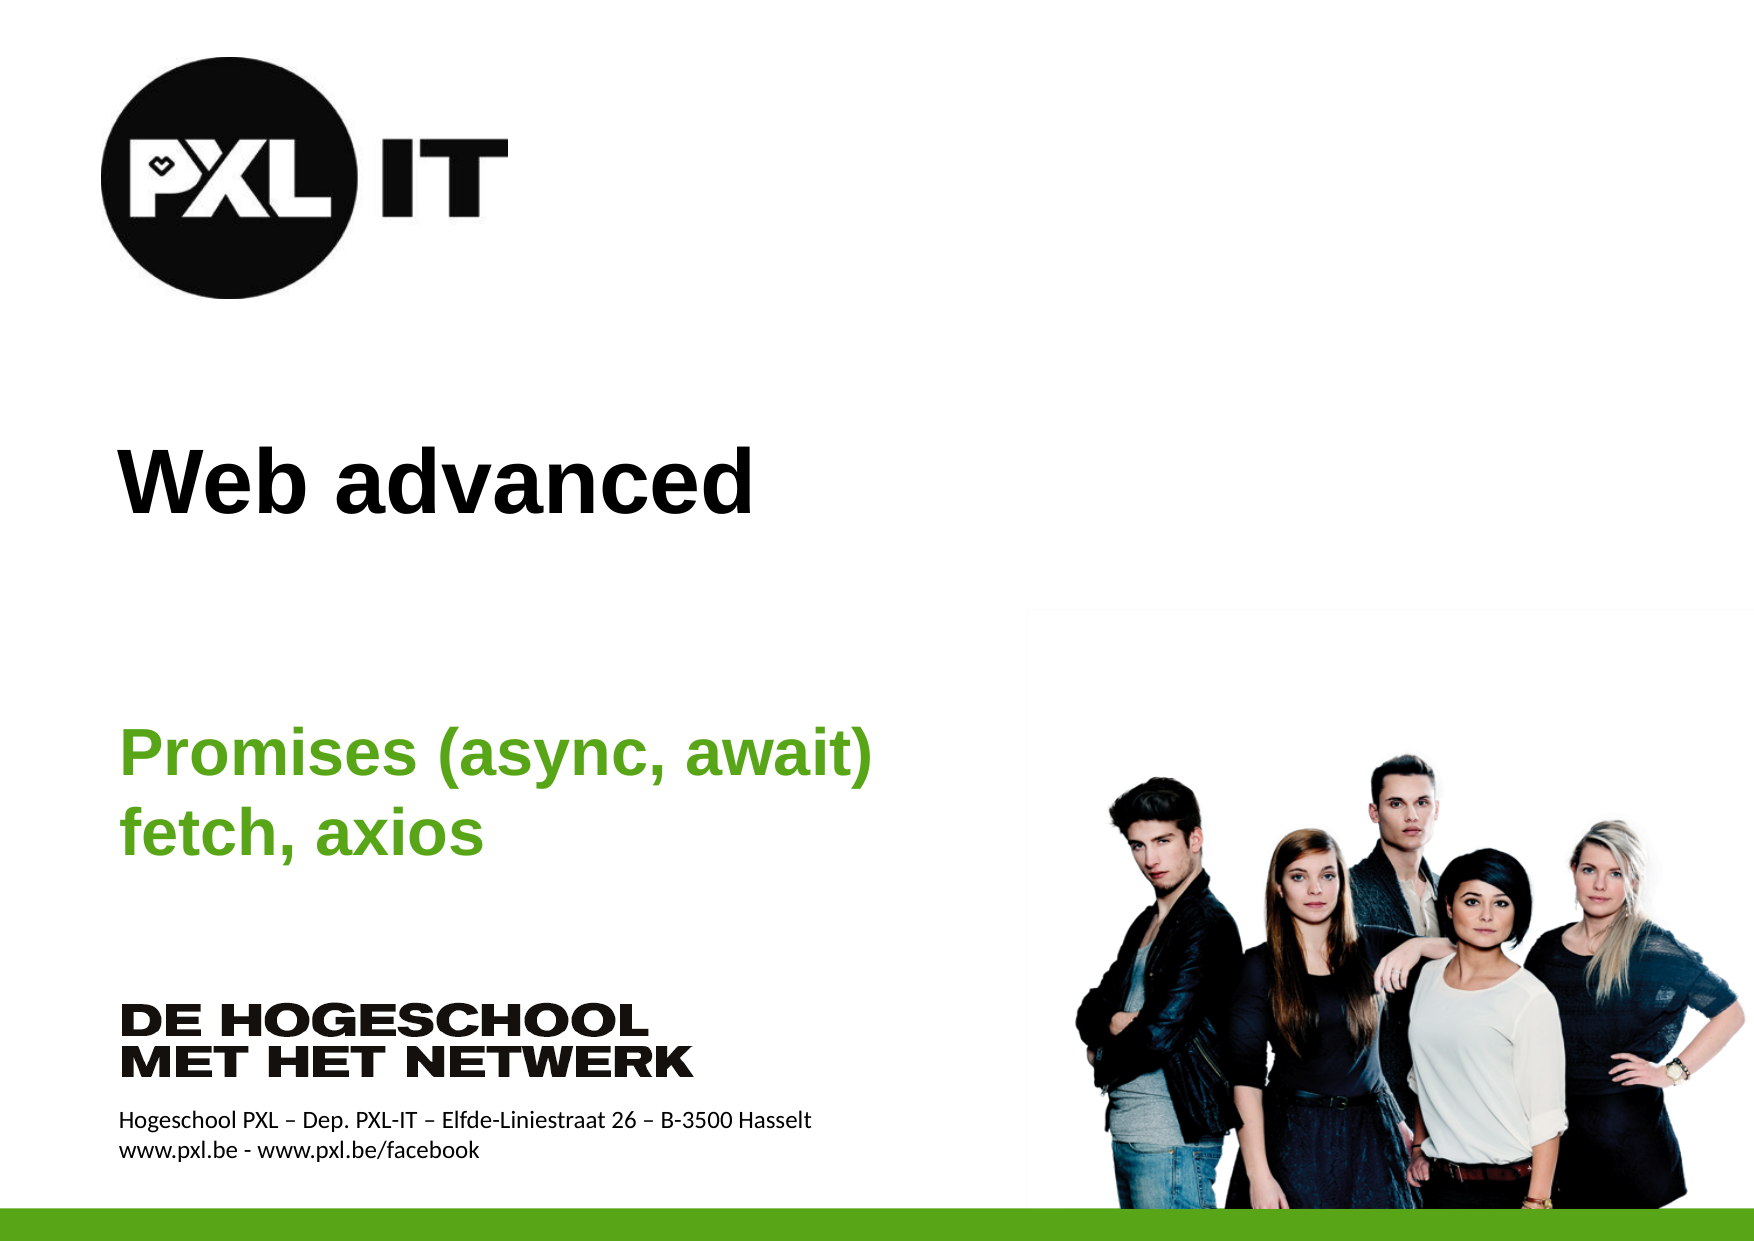

Web advanced
Promises (async, await) fetch, axios